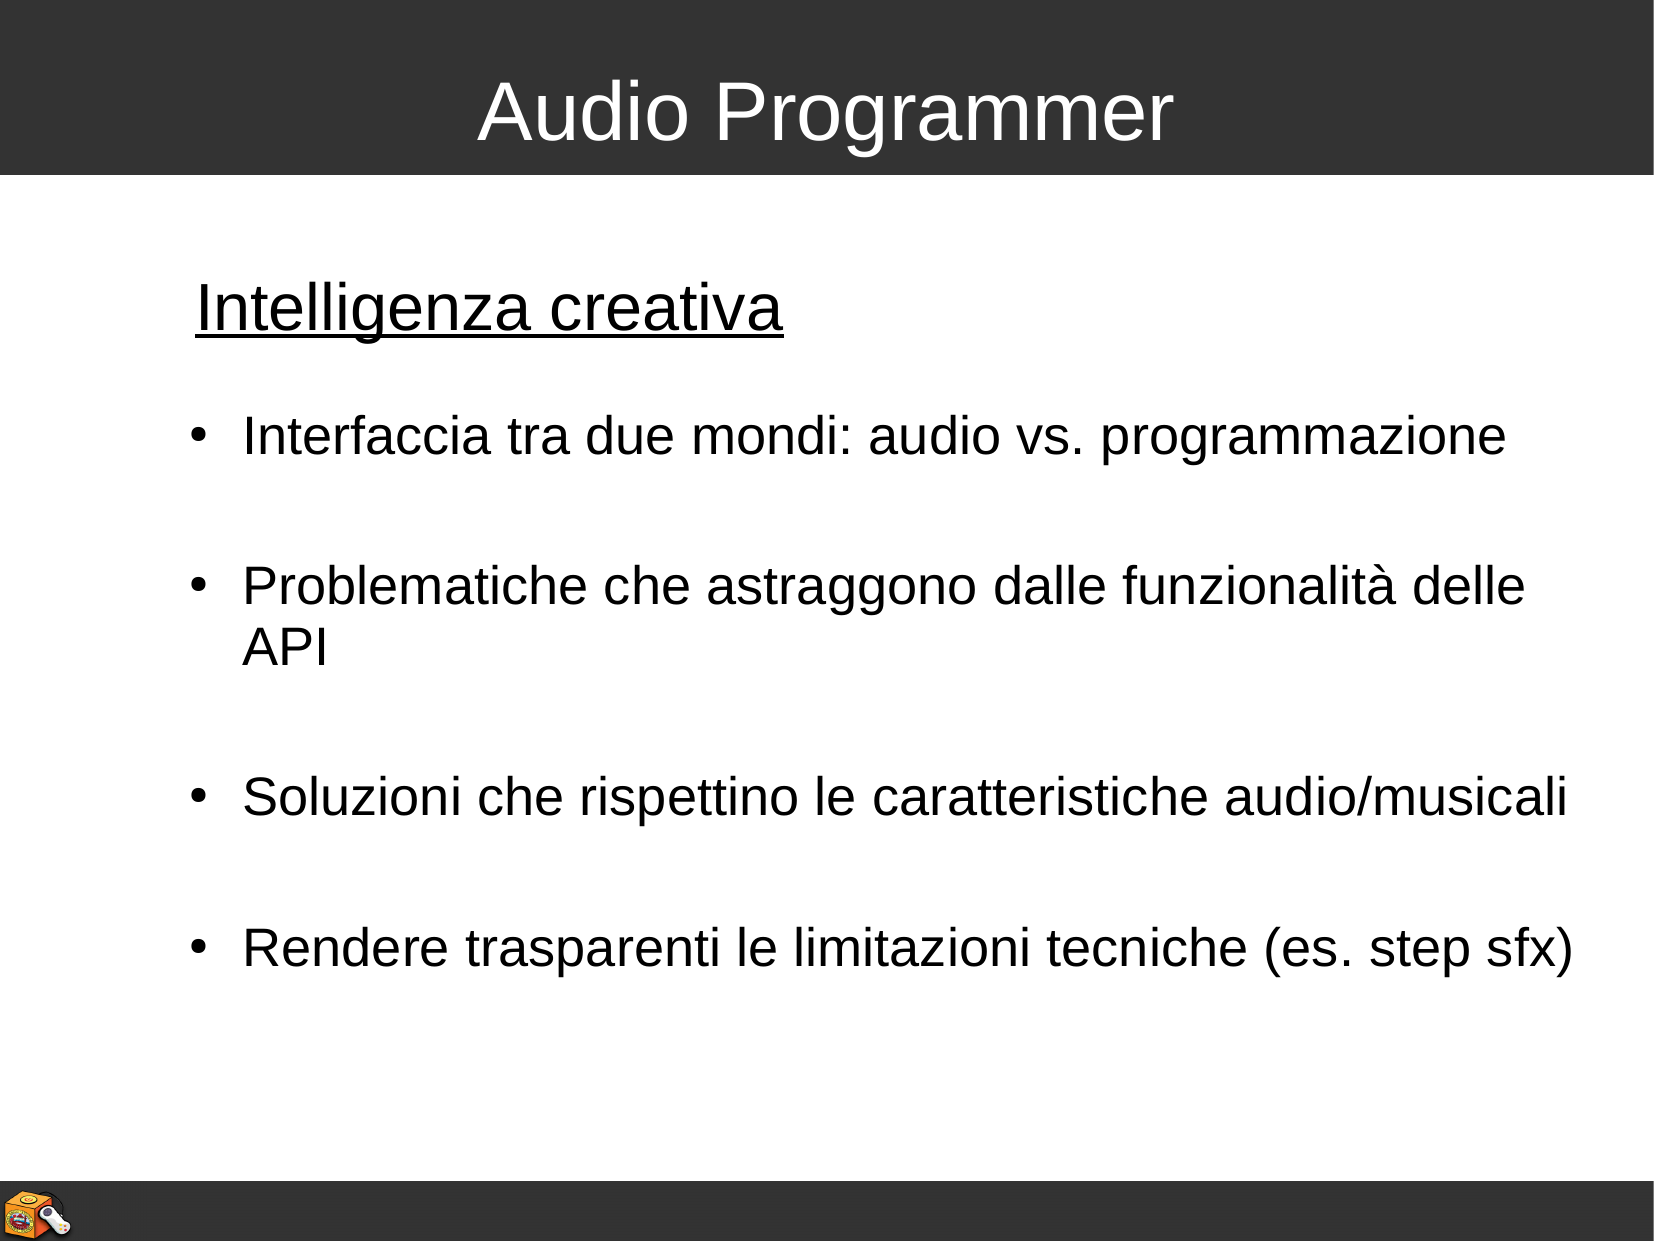

Audio Programmer
# Intelligenza creativa
Interfaccia tra due mondi: audio vs. programmazione
Problematiche che astraggono dalle funzionalità delle API
Soluzioni che rispettino le caratteristiche audio/musicali
Rendere trasparenti le limitazioni tecniche (es. step sfx)